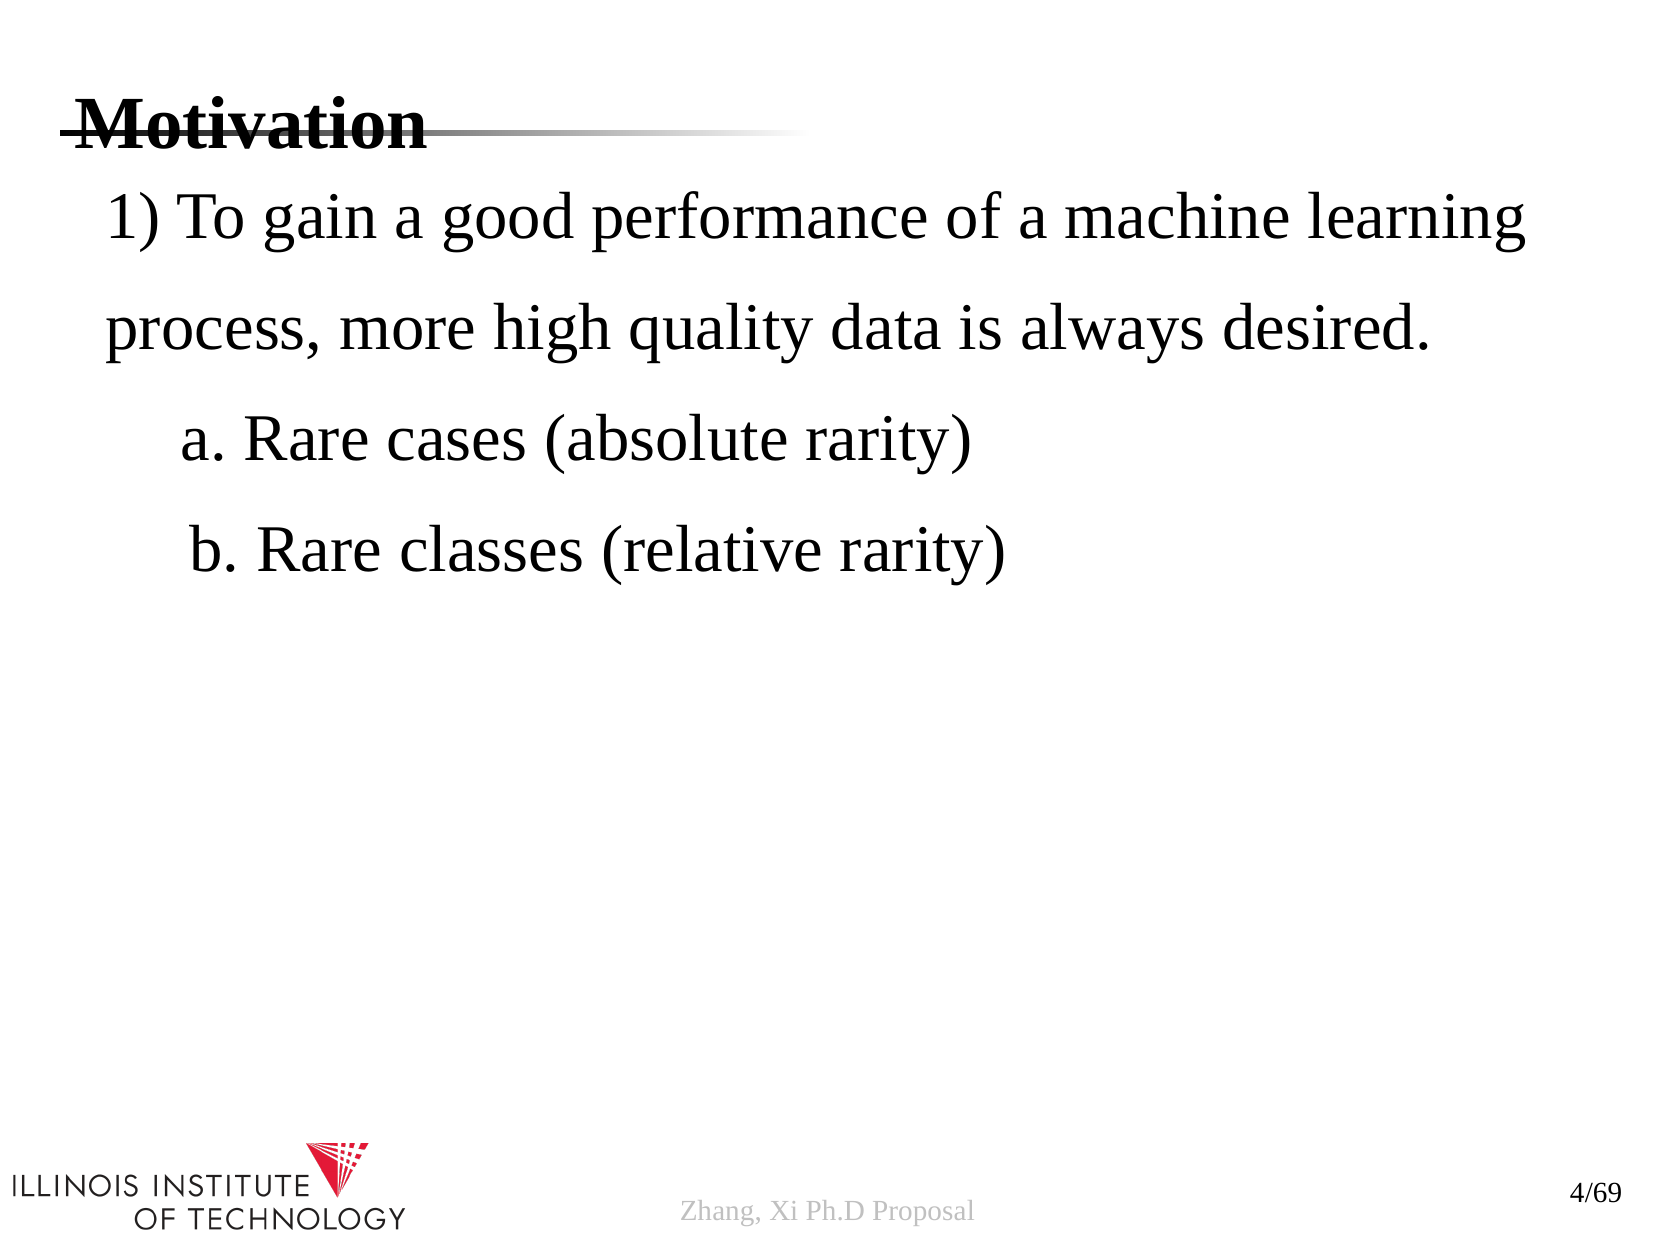

Motivation
1) To gain a good performance of a machine learning process, more high quality data is always desired.
	a. Rare cases (absolute rarity)
 b. Rare classes (relative rarity)
4
Zhang, Xi Ph.D Proposal